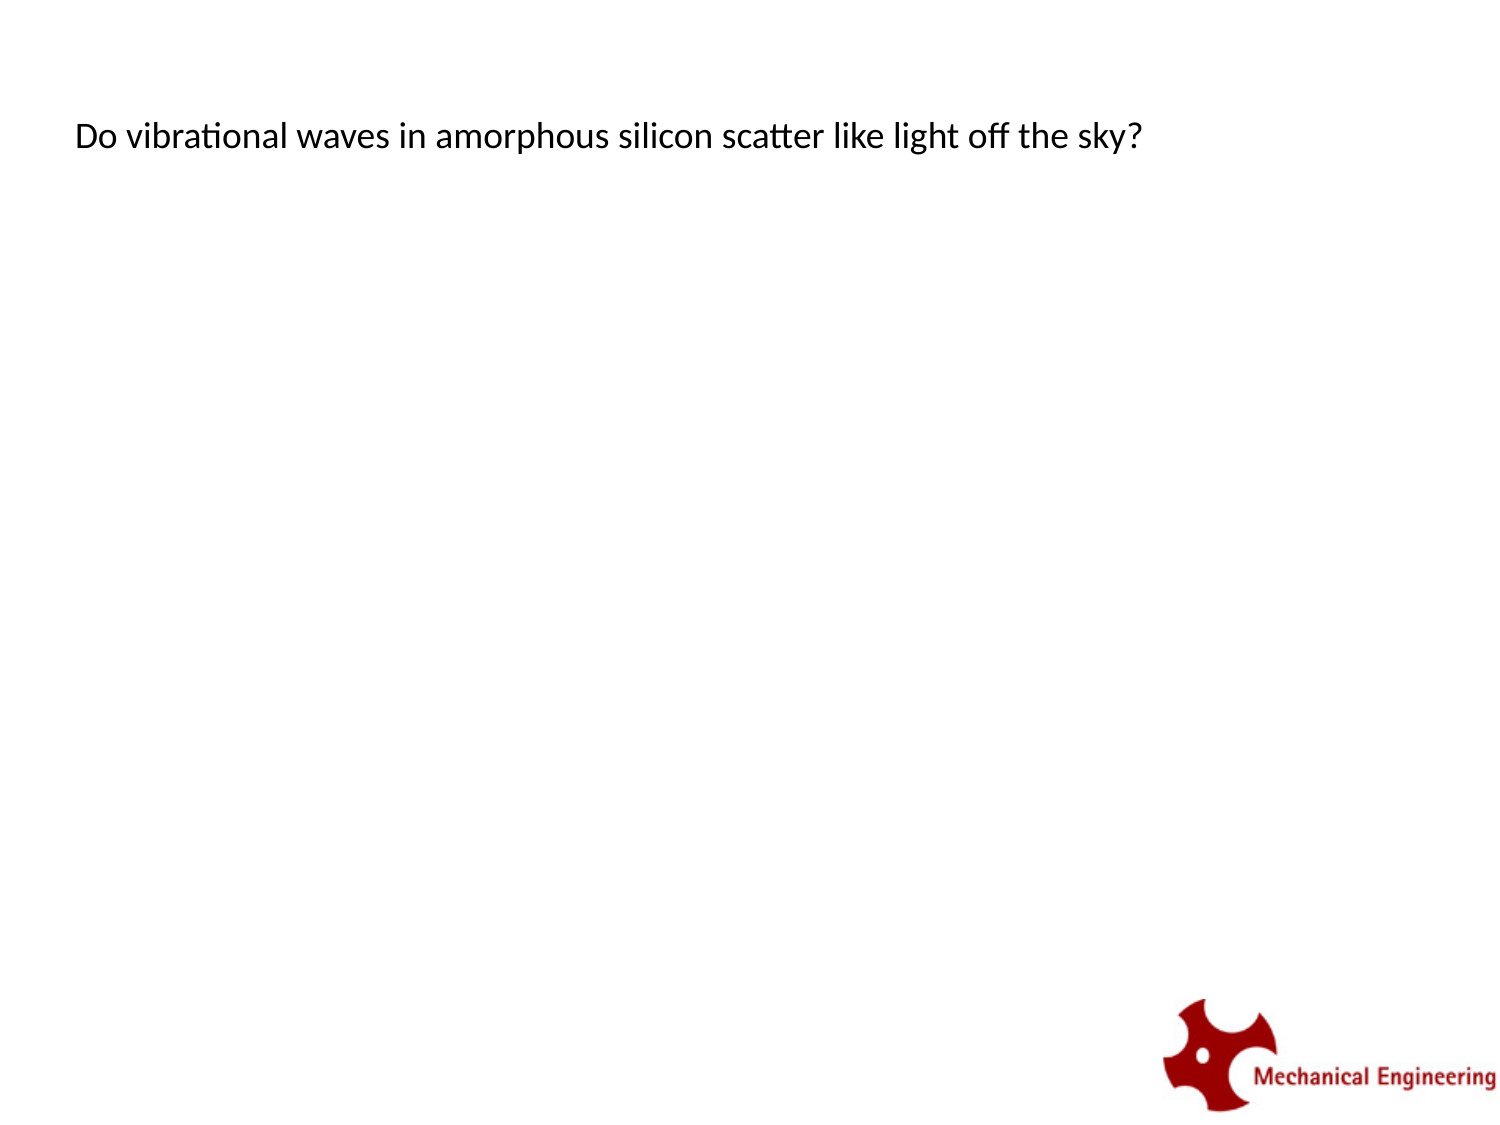

# Do vibrational waves in amorphous silicon scatter like light off the sky?